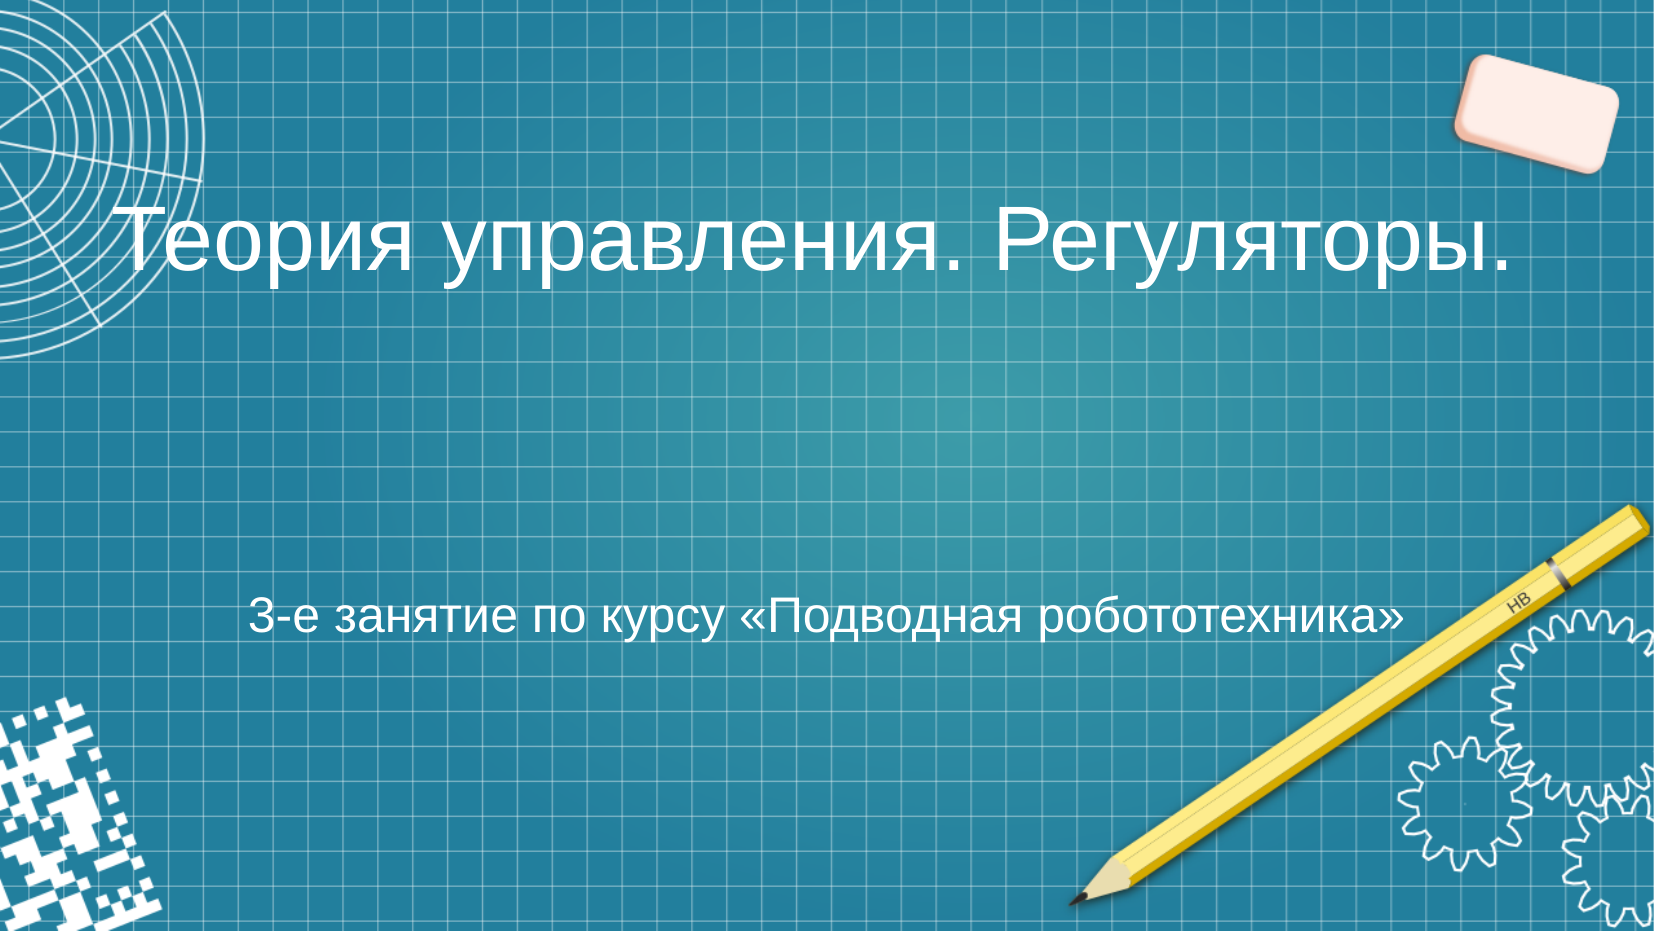

# Теория управления. Регуляторы.
3-е занятие по курсу «Подводная робототехника»